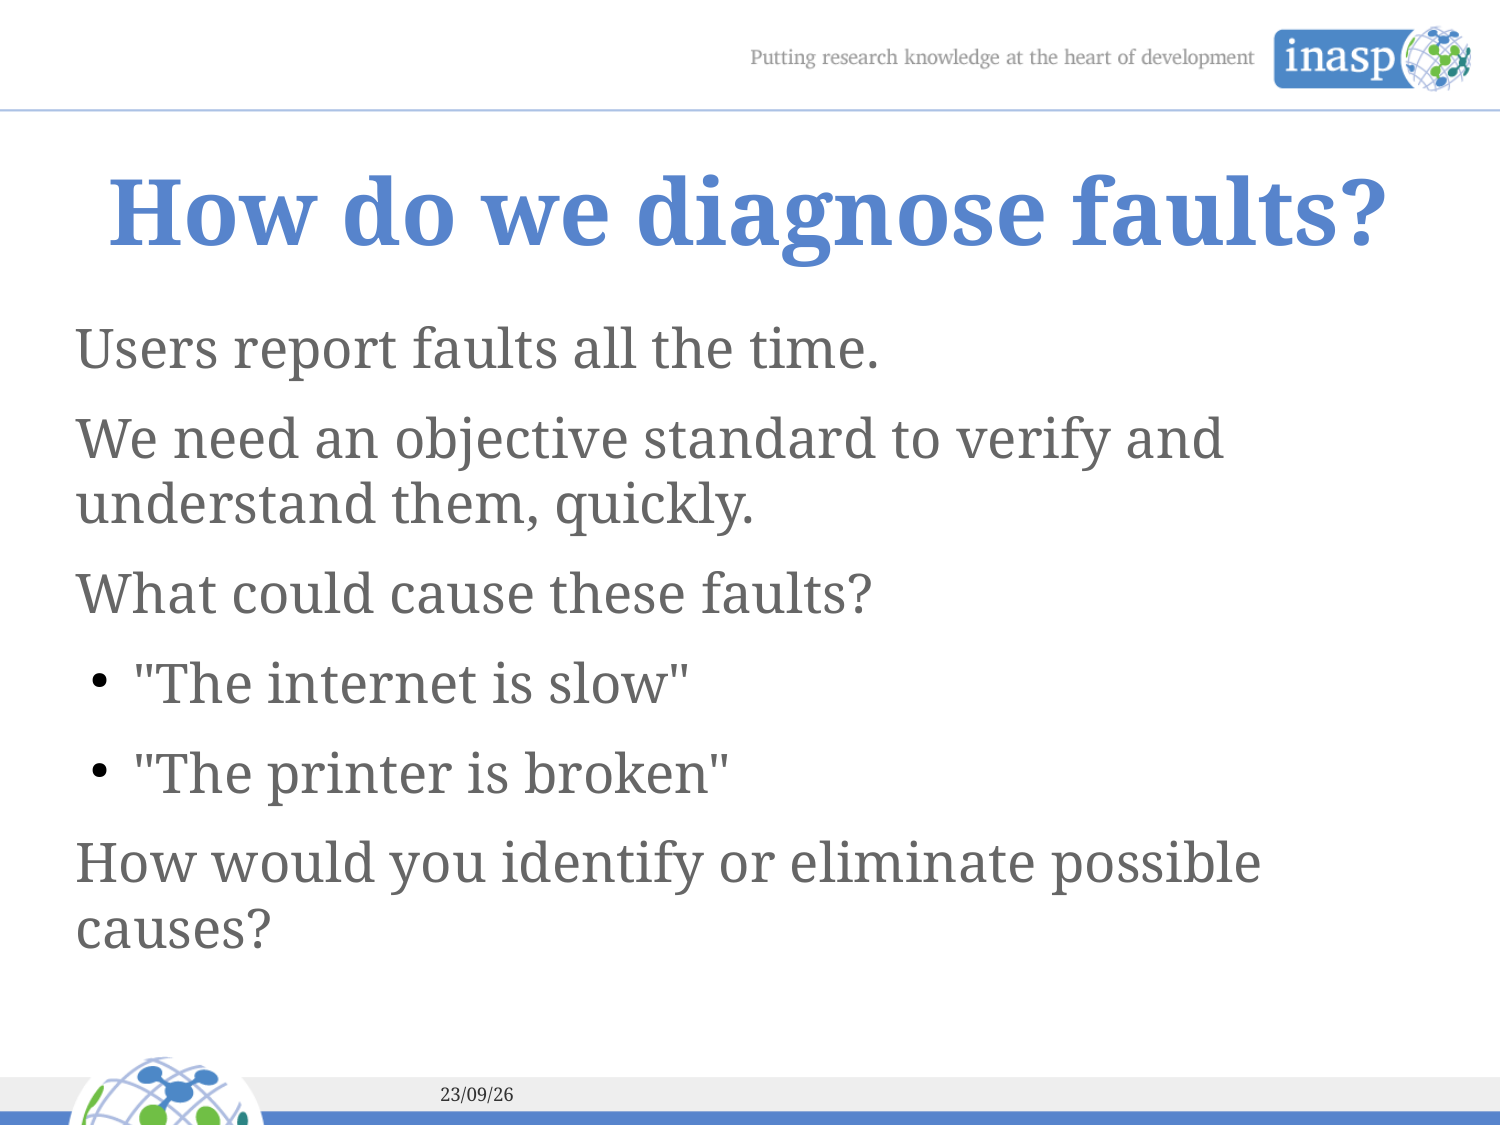

# How do we diagnose faults?
Users report faults all the time.
We need an objective standard to verify and understand them, quickly.
What could cause these faults?
"The internet is slow"
"The printer is broken"
How would you identify or eliminate possible causes?